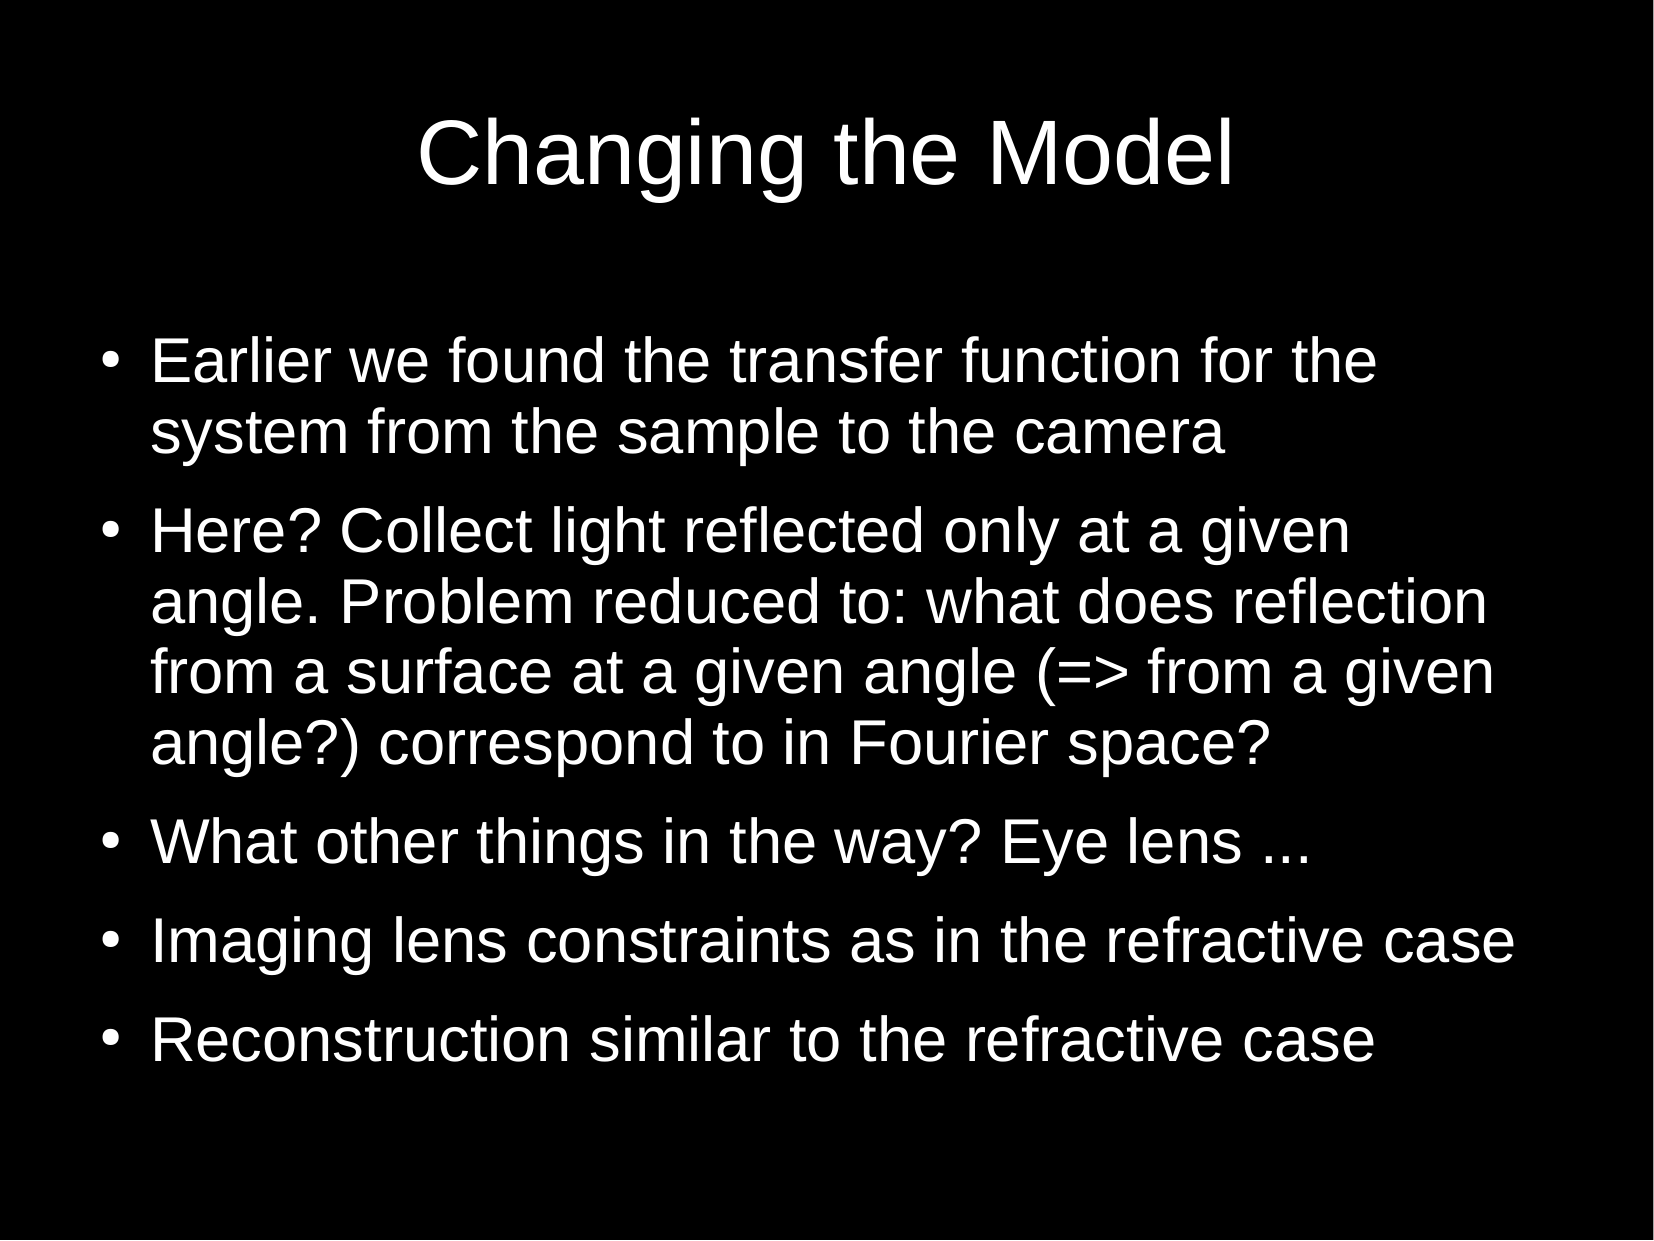

# Changing the Model
Earlier we found the transfer function for the system from the sample to the camera
Here? Collect light reflected only at a given angle. Problem reduced to: what does reflection from a surface at a given angle (=> from a given angle?) correspond to in Fourier space?
What other things in the way? Eye lens ...
Imaging lens constraints as in the refractive case
Reconstruction similar to the refractive case